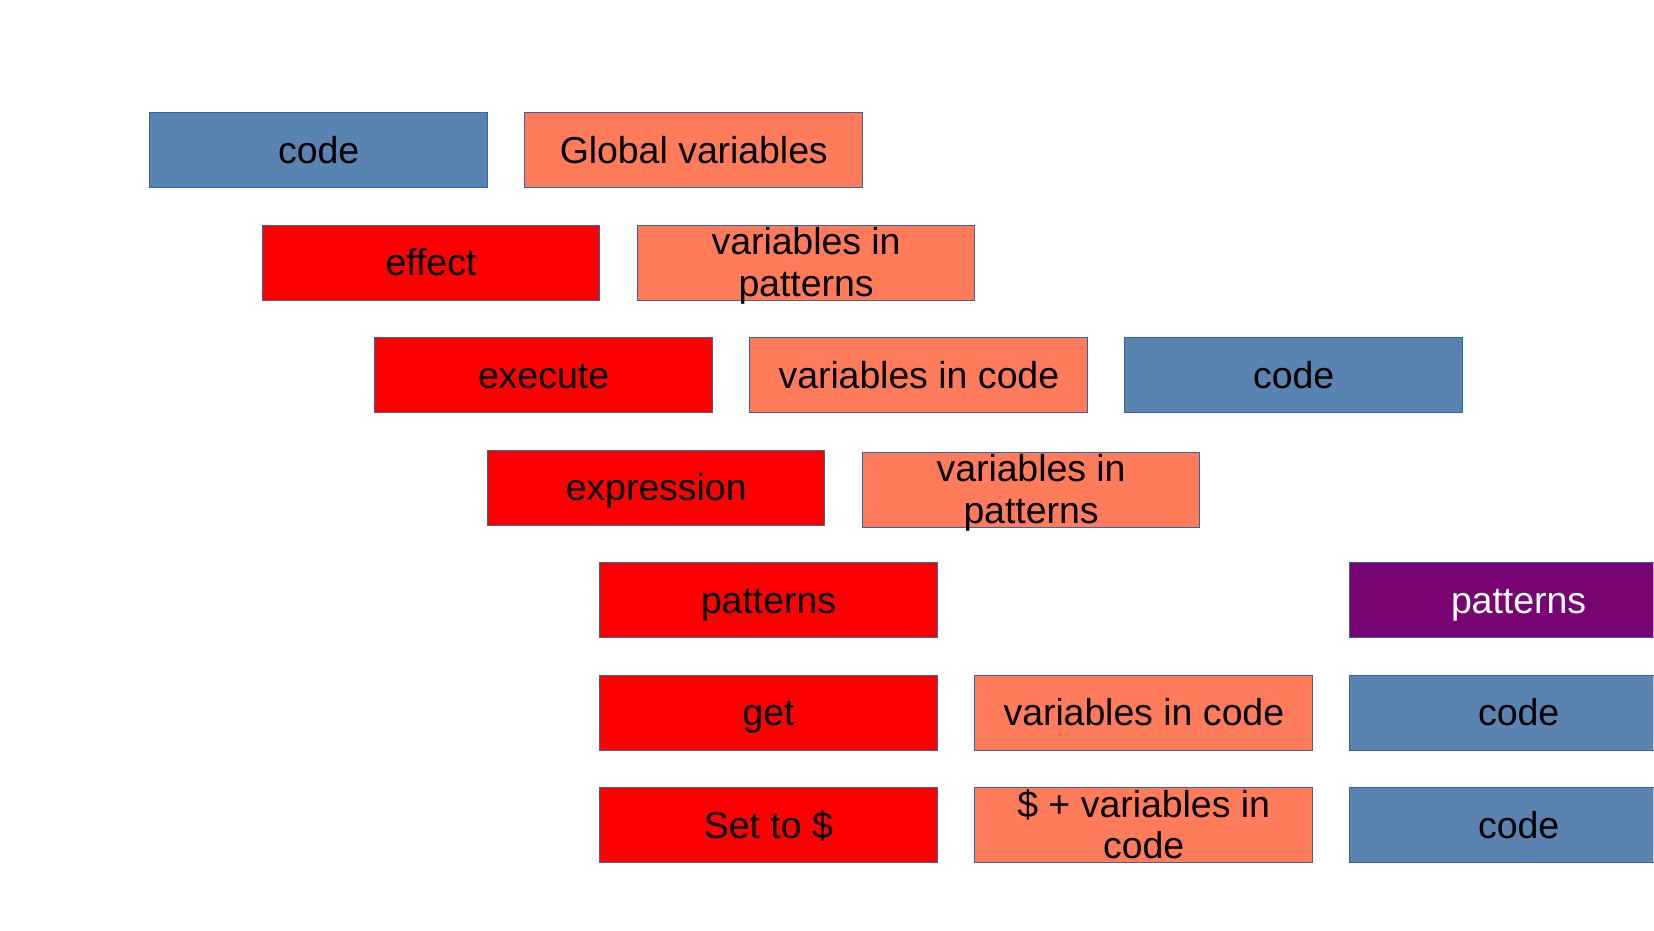

code
Global variables
effect
variables in patterns
execute
variables in code
code
expression
variables in patterns
patterns
patterns
get
variables in code
code
Set to $
$ + variables in code
code